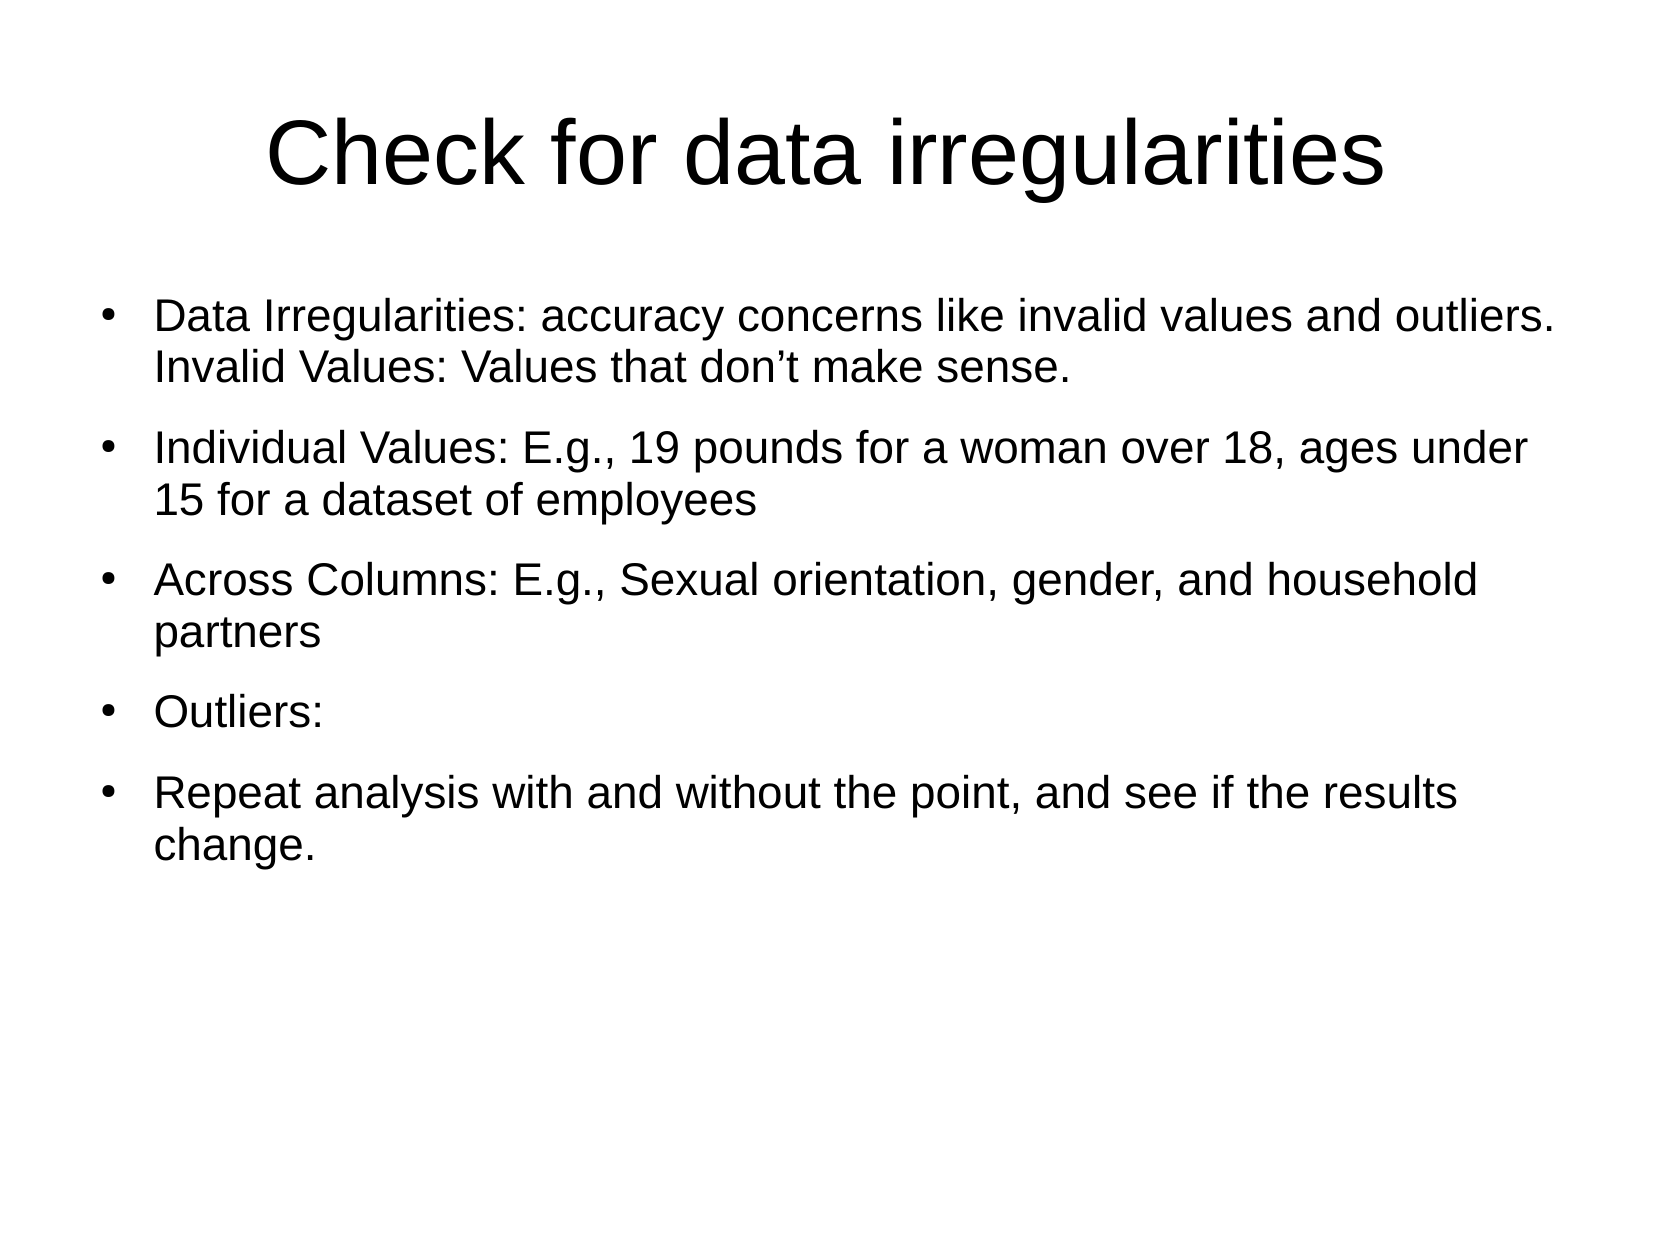

# Check for data irregularities
Data Irregularities: accuracy concerns like invalid values and outliers. Invalid Values: Values that don’t make sense.
Individual Values: E.g., 19 pounds for a woman over 18, ages under 15 for a dataset of employees
Across Columns: E.g., Sexual orientation, gender, and household partners
Outliers:
Repeat analysis with and without the point, and see if the results change.